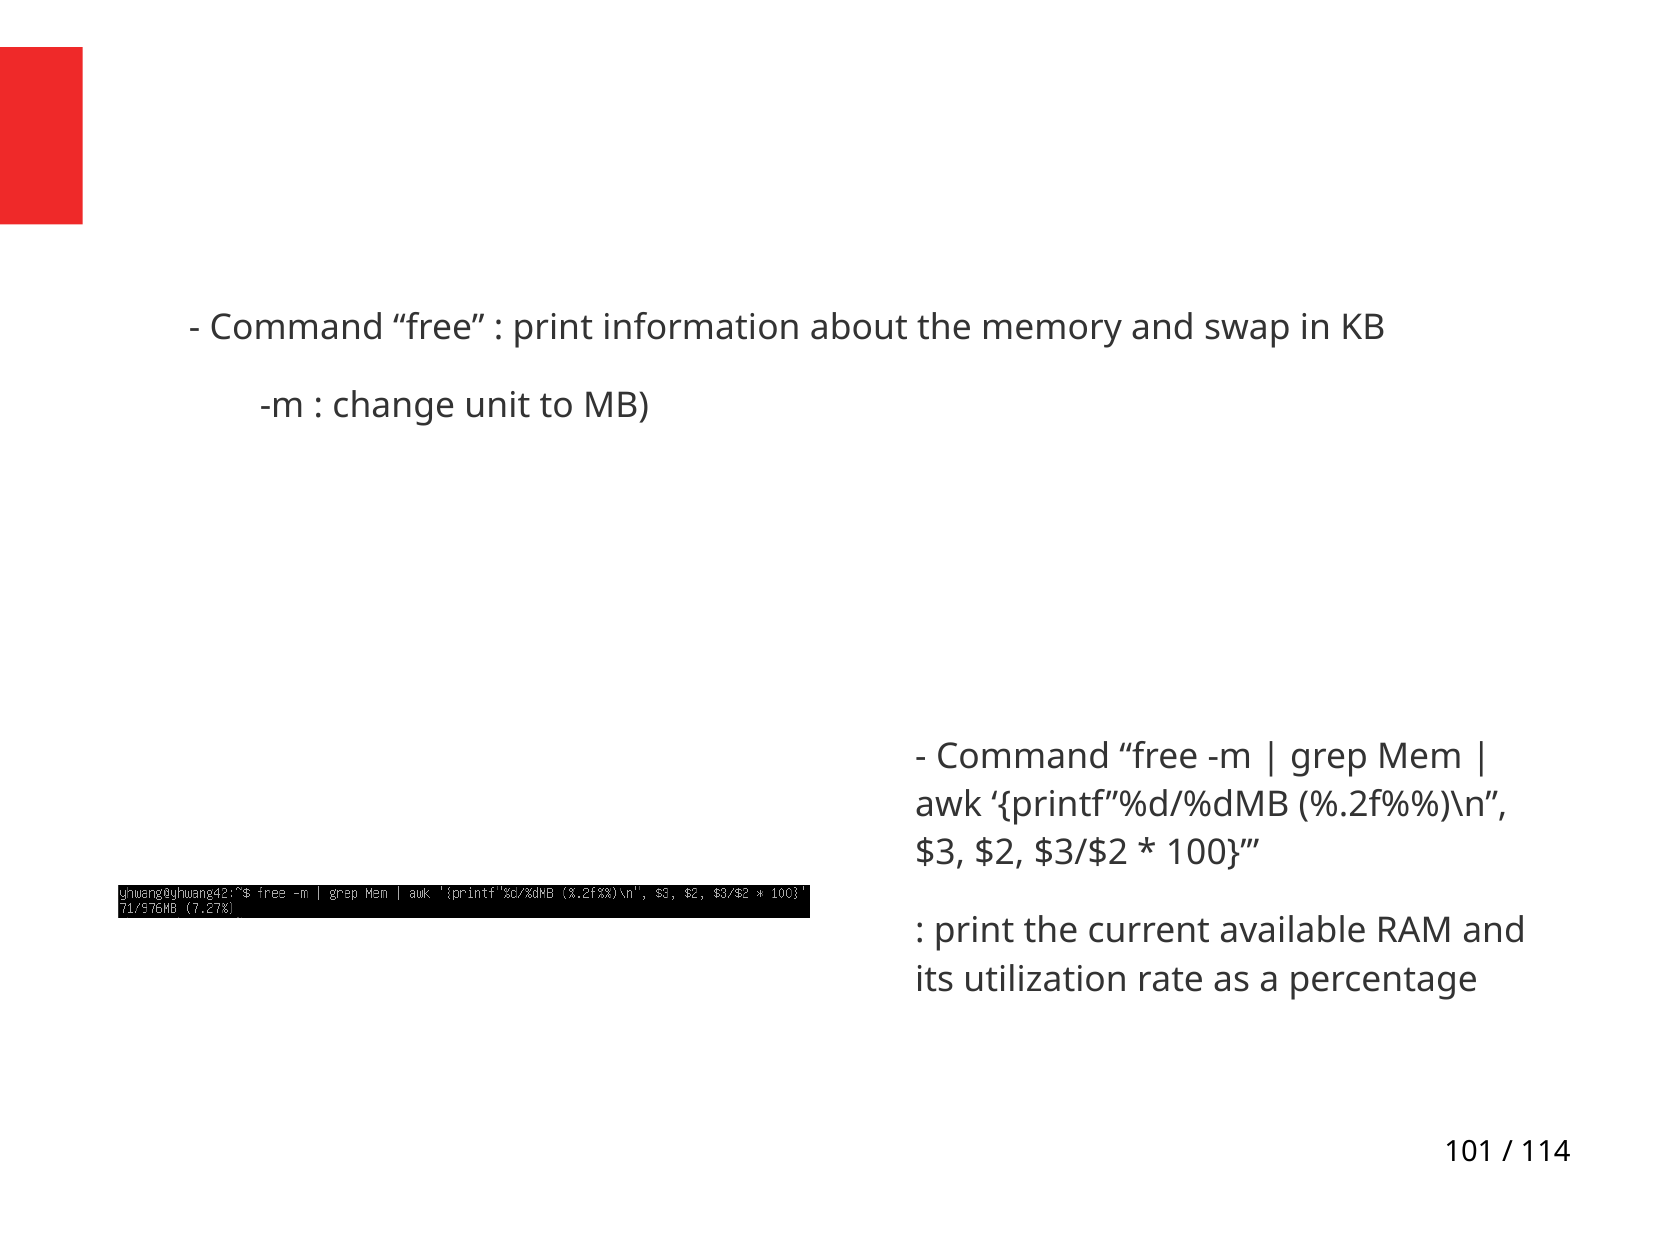

# - Command “free” : print information about the memory and swap in KB
-m : change unit to MB)
- Command “free -m | grep Mem | awk ‘{printf”%d/%dMB (%.2f%%)\n”, $3, $2, $3/$2 * 100}’”
: print the current available RAM and its utilization rate as a percentage
101